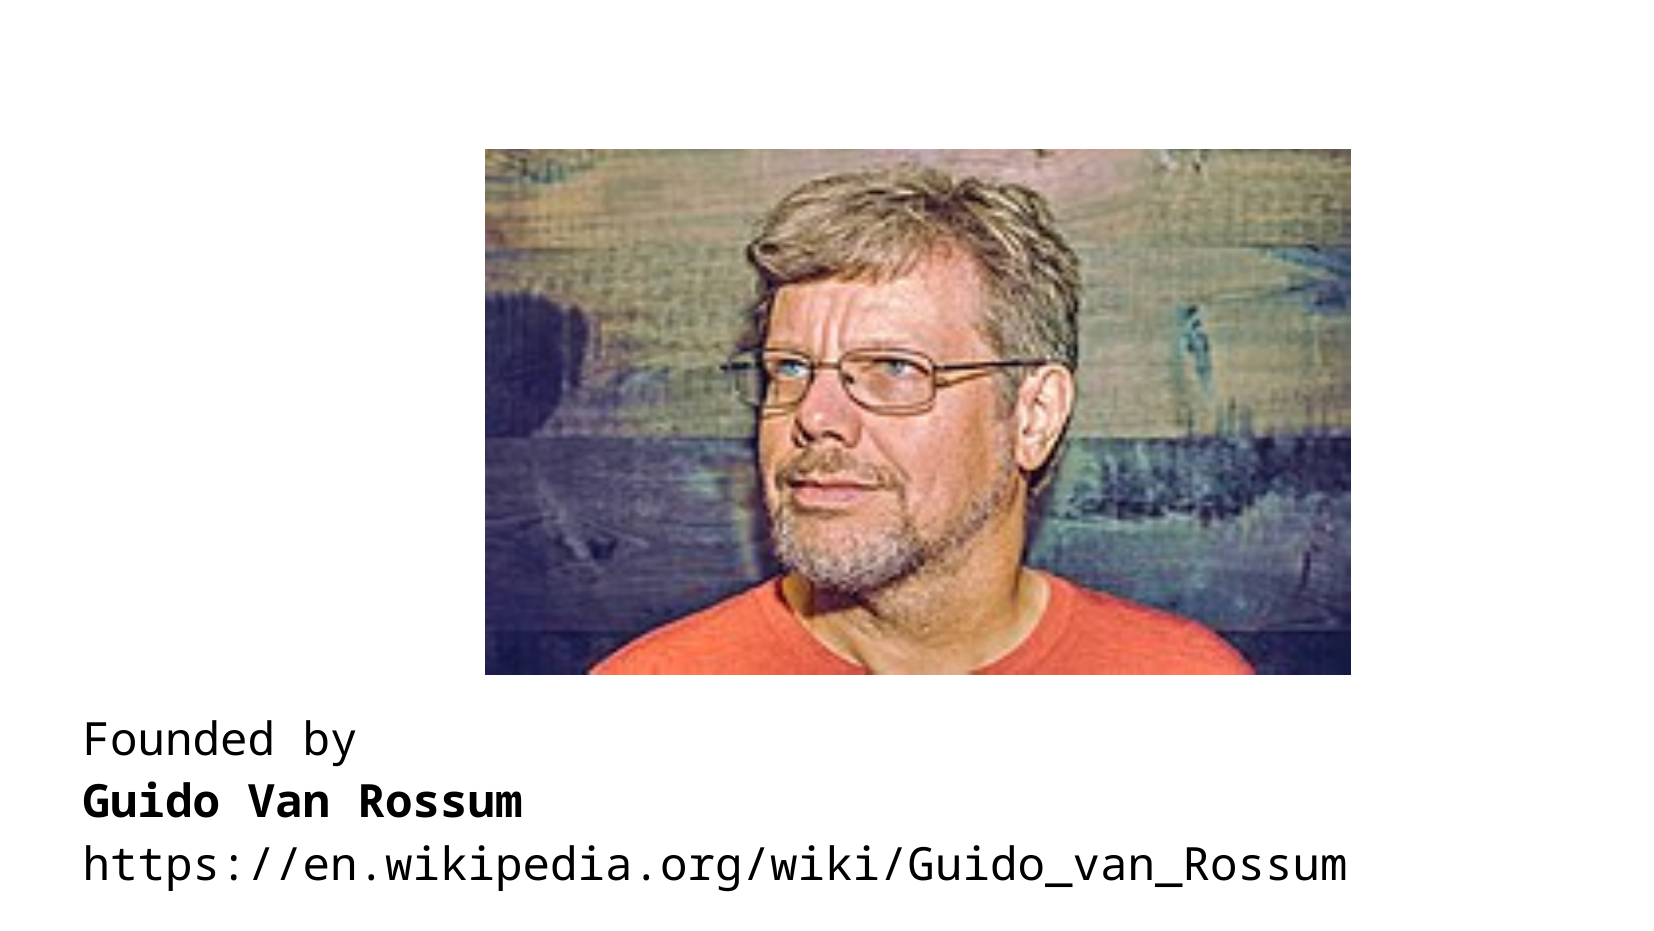

# Founded by
Guido Van Rossum
https://en.wikipedia.org/wiki/Guido_van_Rossum